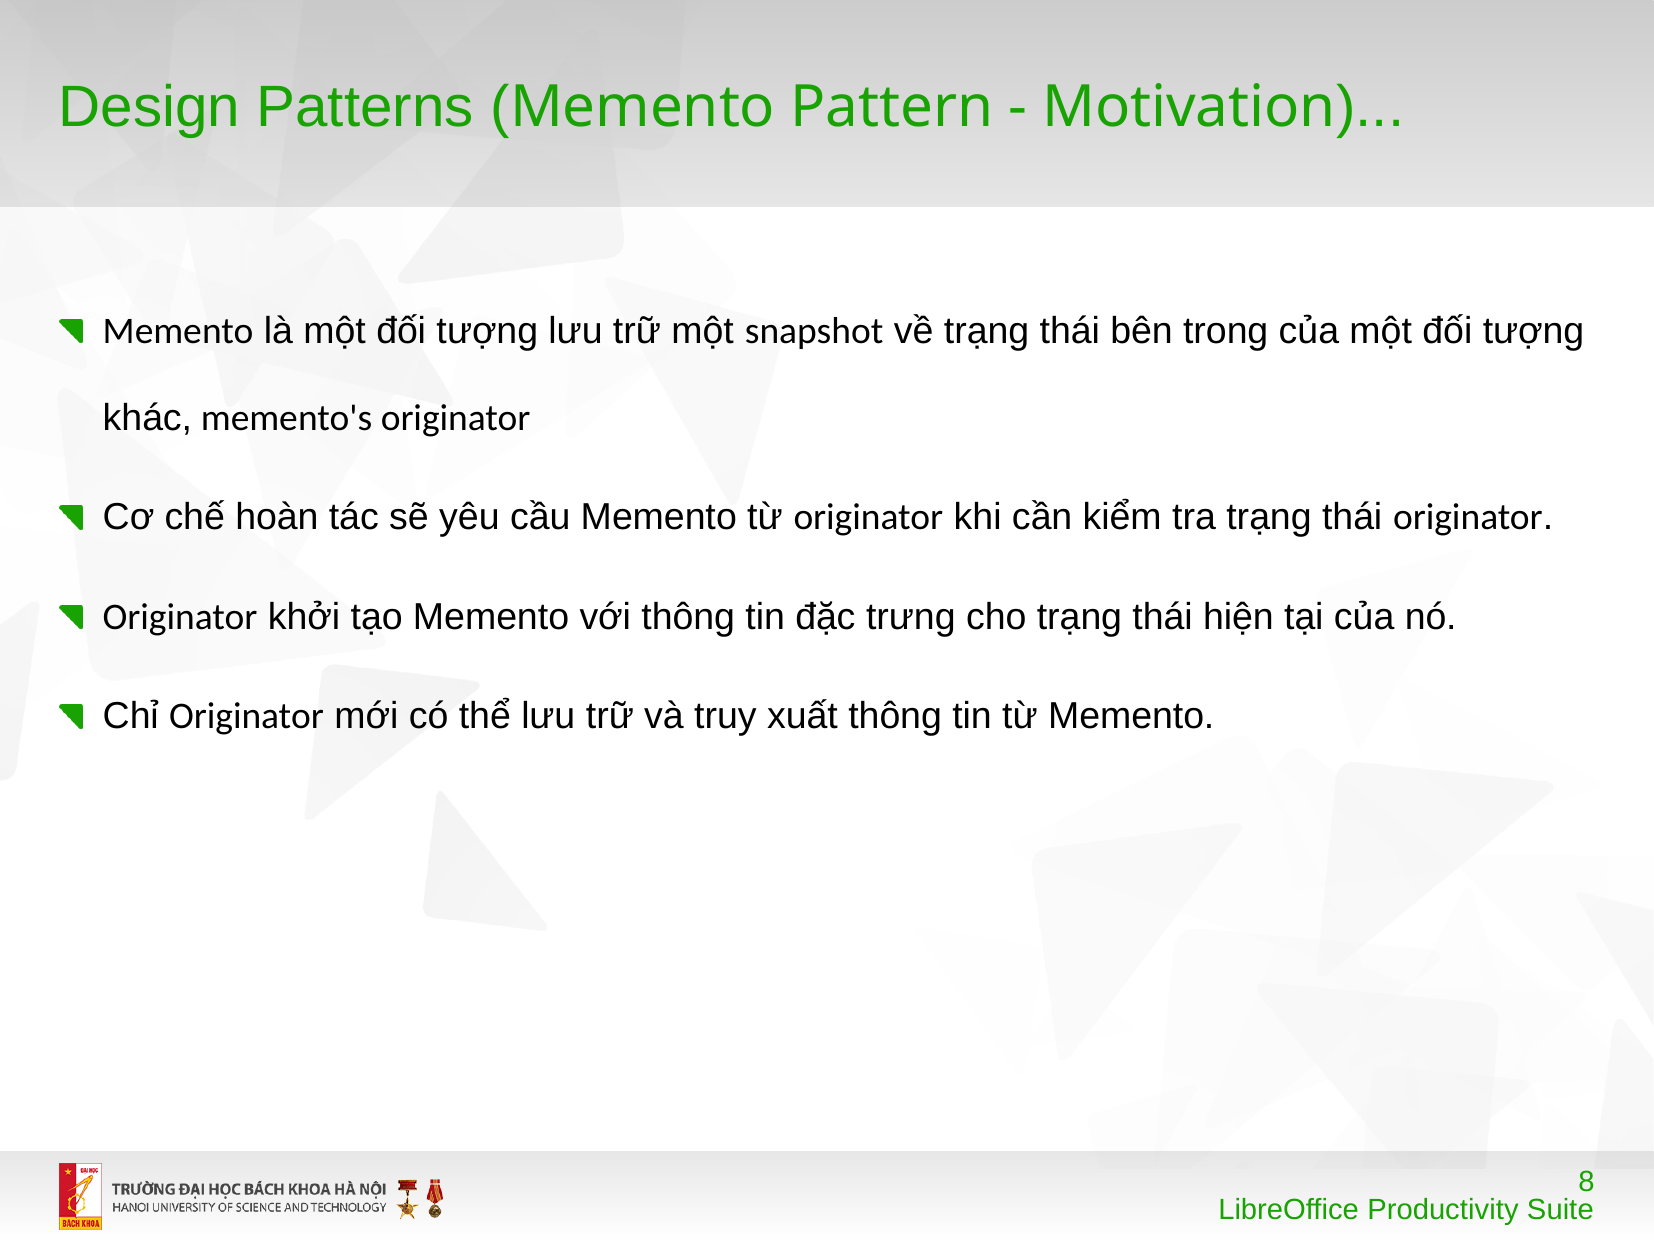

# Design Patterns (Memento Pattern - Motivation)...
Memento là một đối tượng lưu trữ một snapshot về trạng thái bên trong của một đối tượng khác, memento's originator
Cơ chế hoàn tác sẽ yêu cầu Memento từ originator khi cần kiểm tra trạng thái originator.
Originator khởi tạo Memento với thông tin đặc trưng cho trạng thái hiện tại của nó.
Chỉ Originator mới có thể lưu trữ và truy xuất thông tin từ Memento.
8
LibreOffice Productivity Suite